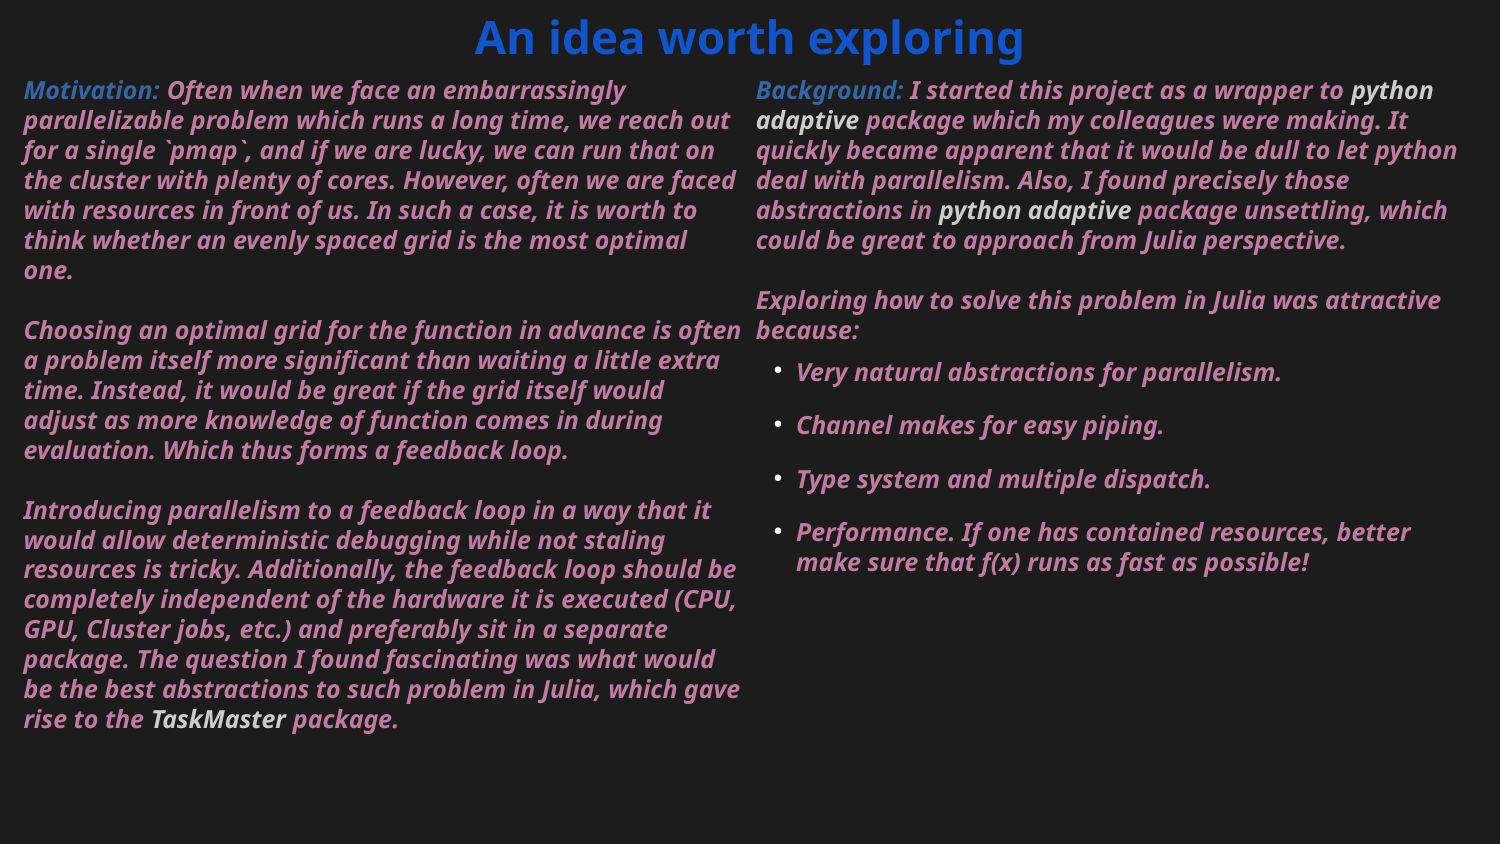

An idea worth exploring
Motivation: Often when we face an embarrassingly parallelizable problem which runs a long time, we reach out for a single `pmap`, and if we are lucky, we can run that on the cluster with plenty of cores. However, often we are faced with resources in front of us. In such a case, it is worth to think whether an evenly spaced grid is the most optimal one.
Choosing an optimal grid for the function in advance is often a problem itself more significant than waiting a little extra time. Instead, it would be great if the grid itself would adjust as more knowledge of function comes in during evaluation. Which thus forms a feedback loop.
Introducing parallelism to a feedback loop in a way that it would allow deterministic debugging while not staling resources is tricky. Additionally, the feedback loop should be completely independent of the hardware it is executed (CPU, GPU, Cluster jobs, etc.) and preferably sit in a separate package. The question I found fascinating was what would be the best abstractions to such problem in Julia, which gave rise to the TaskMaster package.
# Background: I started this project as a wrapper to python adaptive package which my colleagues were making. It quickly became apparent that it would be dull to let python deal with parallelism. Also, I found precisely those abstractions in python adaptive package unsettling, which could be great to approach from Julia perspective.
Exploring how to solve this problem in Julia was attractive because:
Very natural abstractions for parallelism.
Channel makes for easy piping.
Type system and multiple dispatch.
Performance. If one has contained resources, better make sure that f(x) runs as fast as possible!